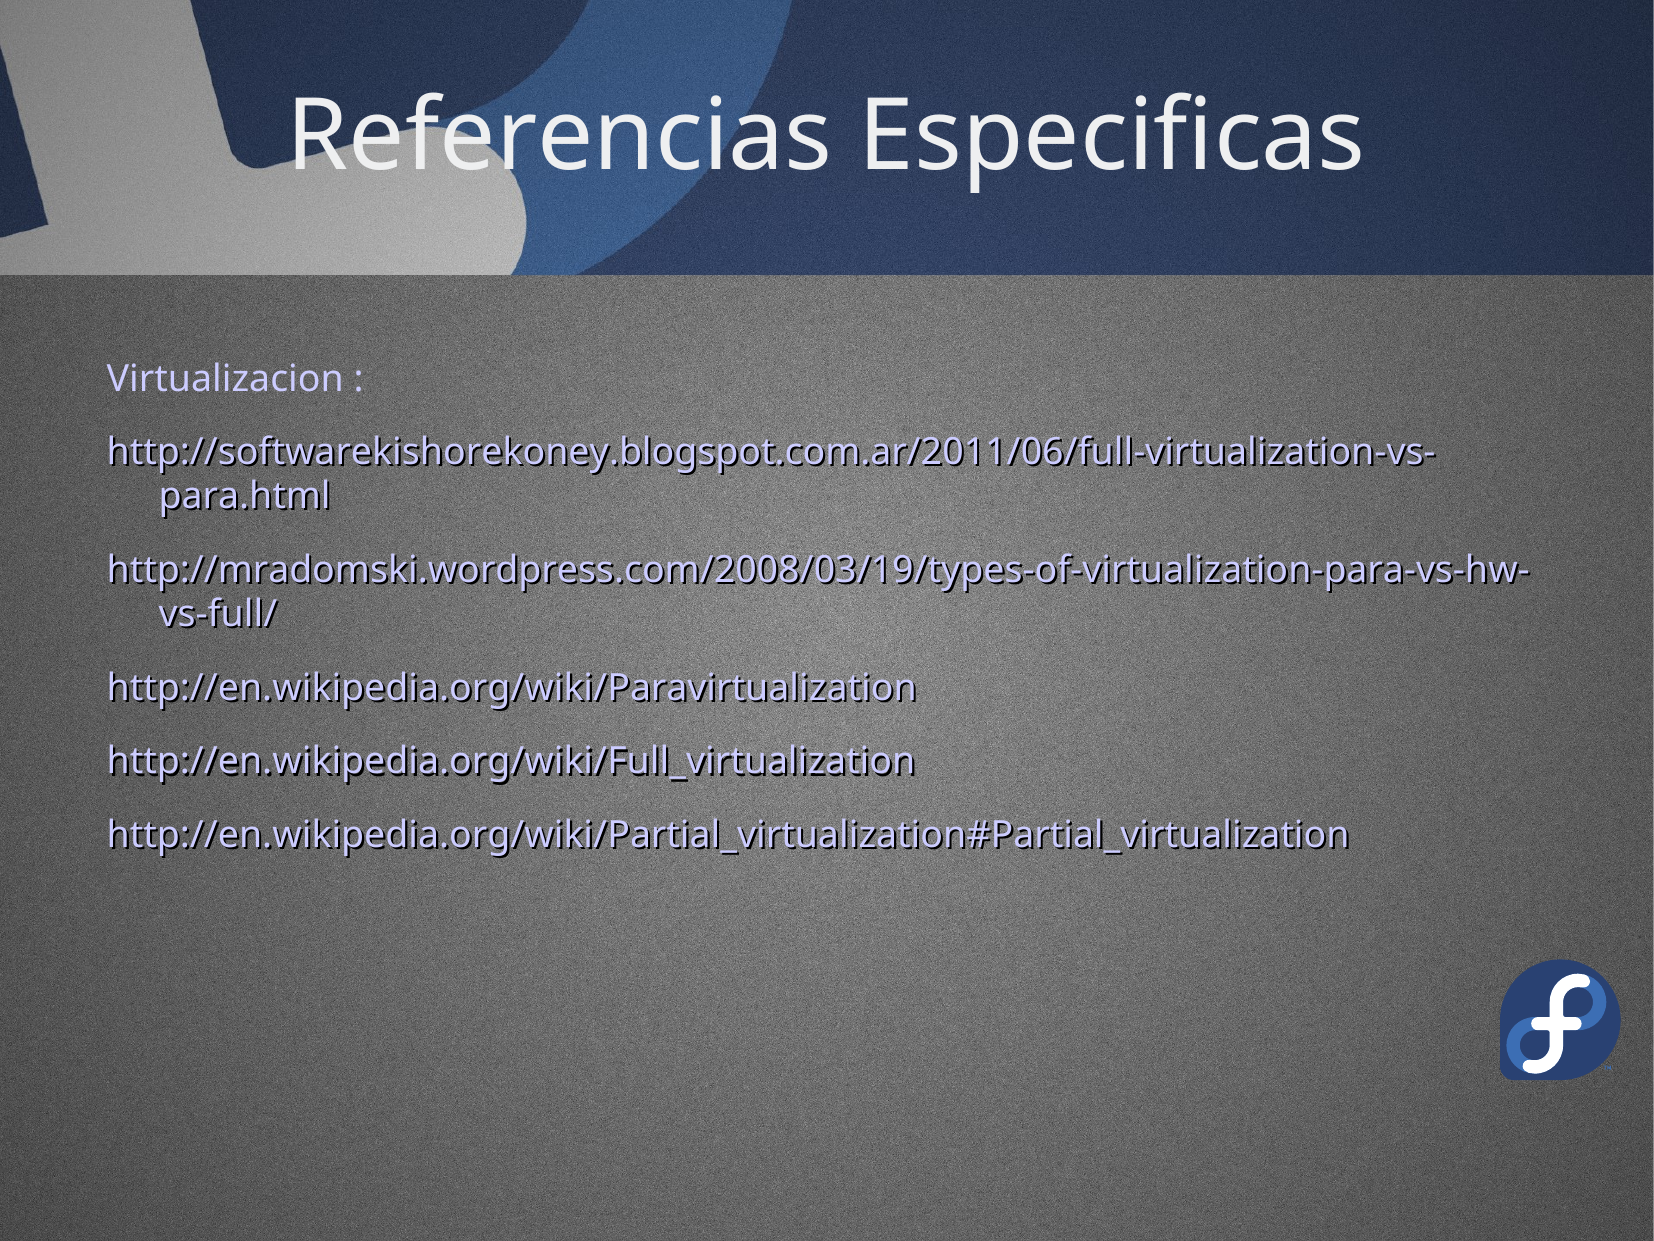

Referencias Especificas
Virtualizacion :
http://softwarekishorekoney.blogspot.com.ar/2011/06/full-virtualization-vs-para.html
http://mradomski.wordpress.com/2008/03/19/types-of-virtualization-para-vs-hw-vs-full/
http://en.wikipedia.org/wiki/Paravirtualization
http://en.wikipedia.org/wiki/Full_virtualization
http://en.wikipedia.org/wiki/Partial_virtualization#Partial_virtualization